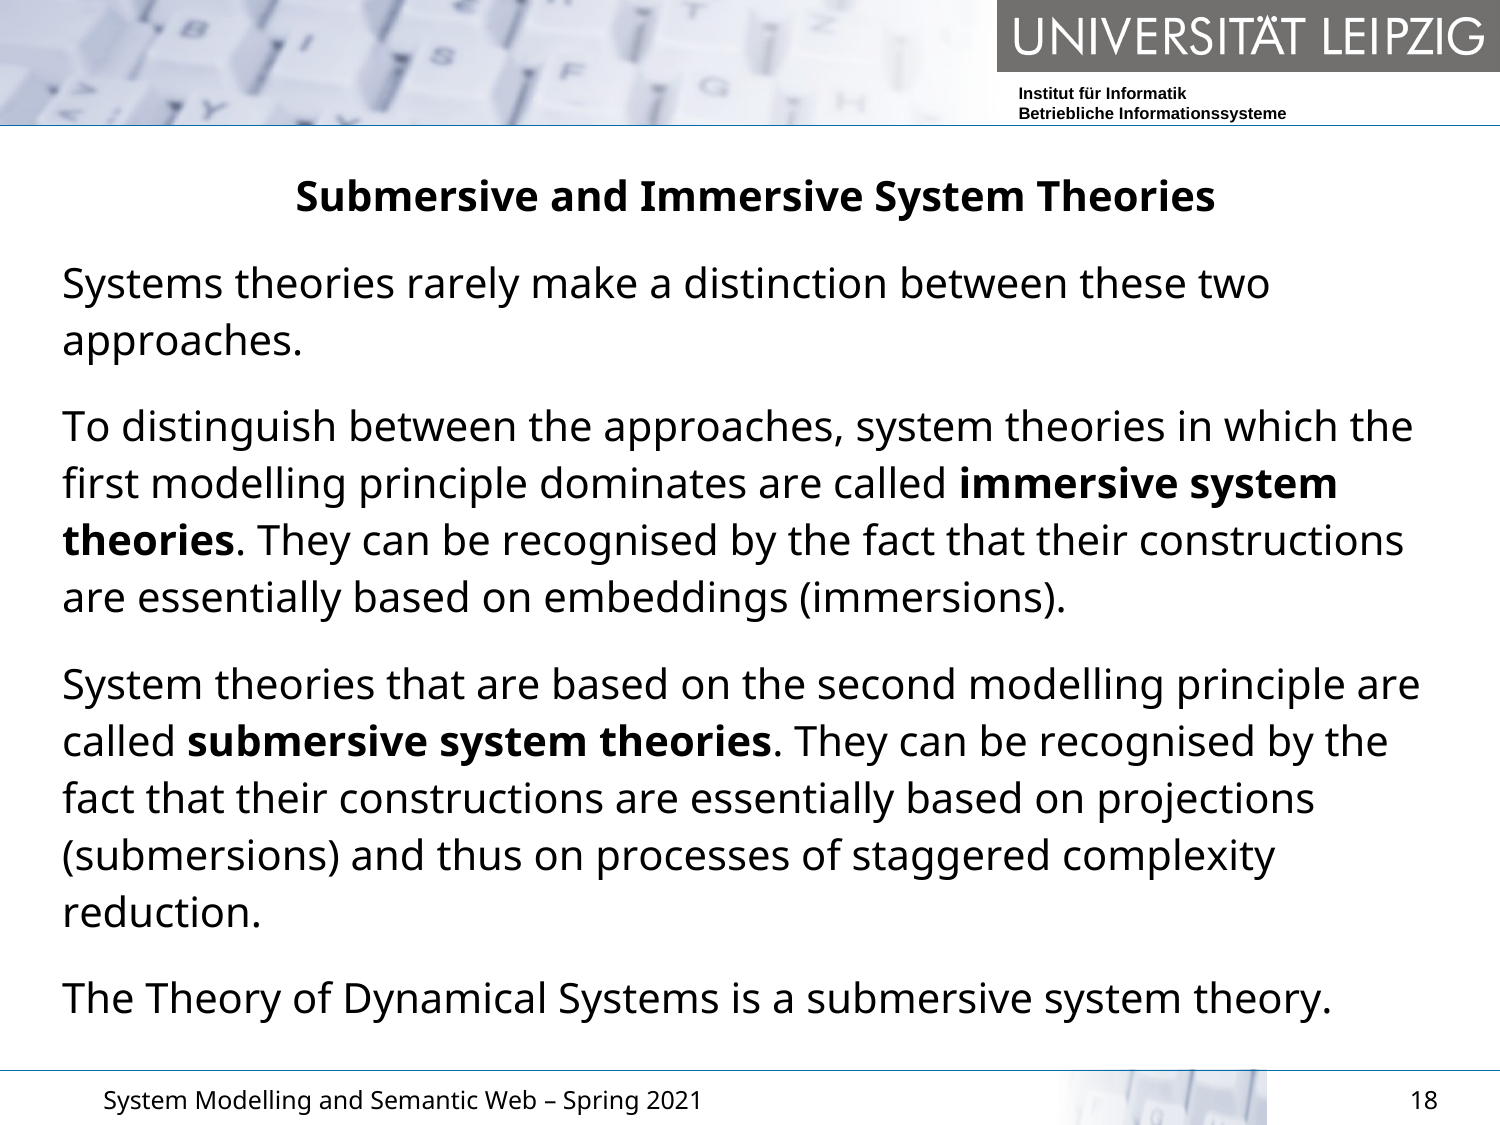

# Submersive and Immersive System Theories
Systems theories rarely make a distinction between these two approaches.
To distinguish between the approaches, system theories in which the first modelling principle dominates are called immersive system theories. They can be recognised by the fact that their constructions are essentially based on embeddings (immersions).
System theories that are based on the second modelling principle are called submersive system theories. They can be recognised by the fact that their constructions are essentially based on projections (submersions) and thus on processes of staggered complexity reduction.
The Theory of Dynamical Systems is a submersive system theory.
System Modelling and Semantic Web – Spring 2021
18